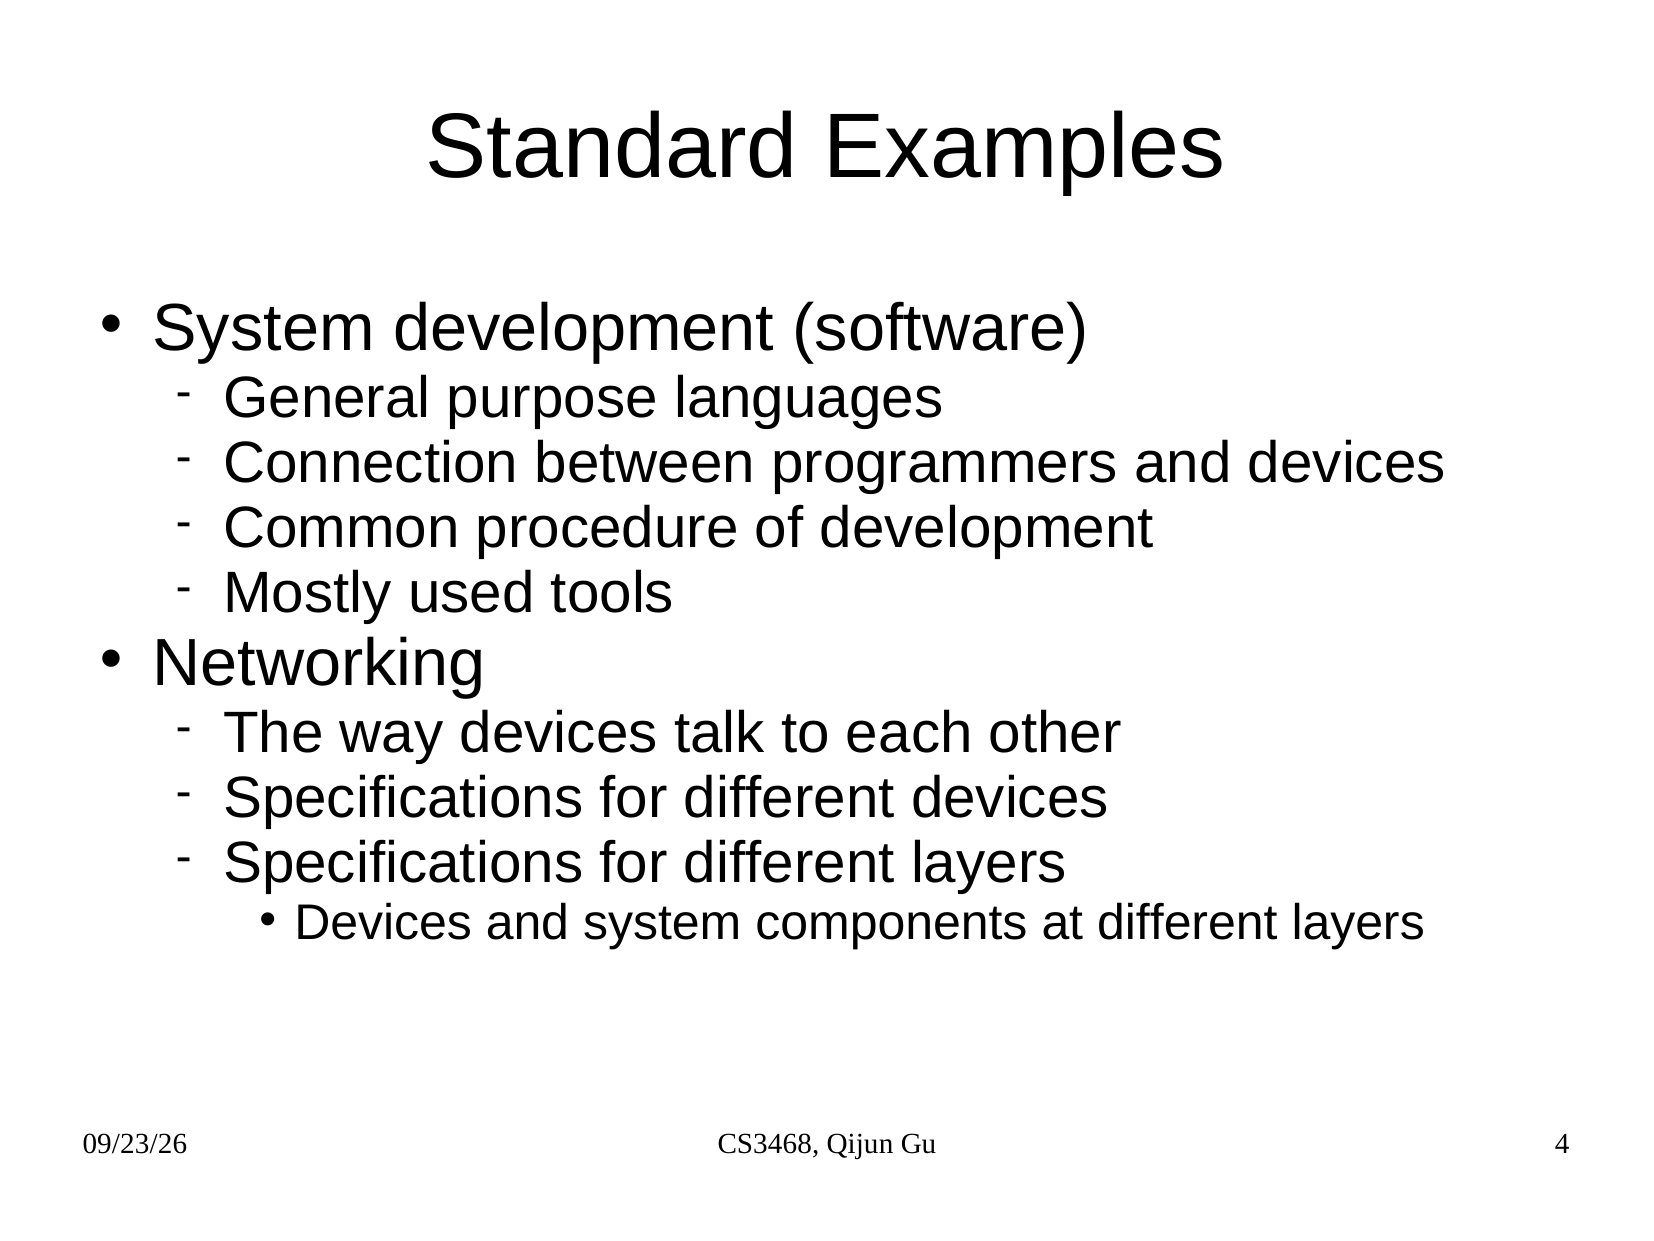

# Standard Examples
System development (software)
General purpose languages
Connection between programmers and devices
Common procedure of development
Mostly used tools
Networking
The way devices talk to each other
Specifications for different devices
Specifications for different layers
Devices and system components at different layers
CS3468, Qijun Gu
4